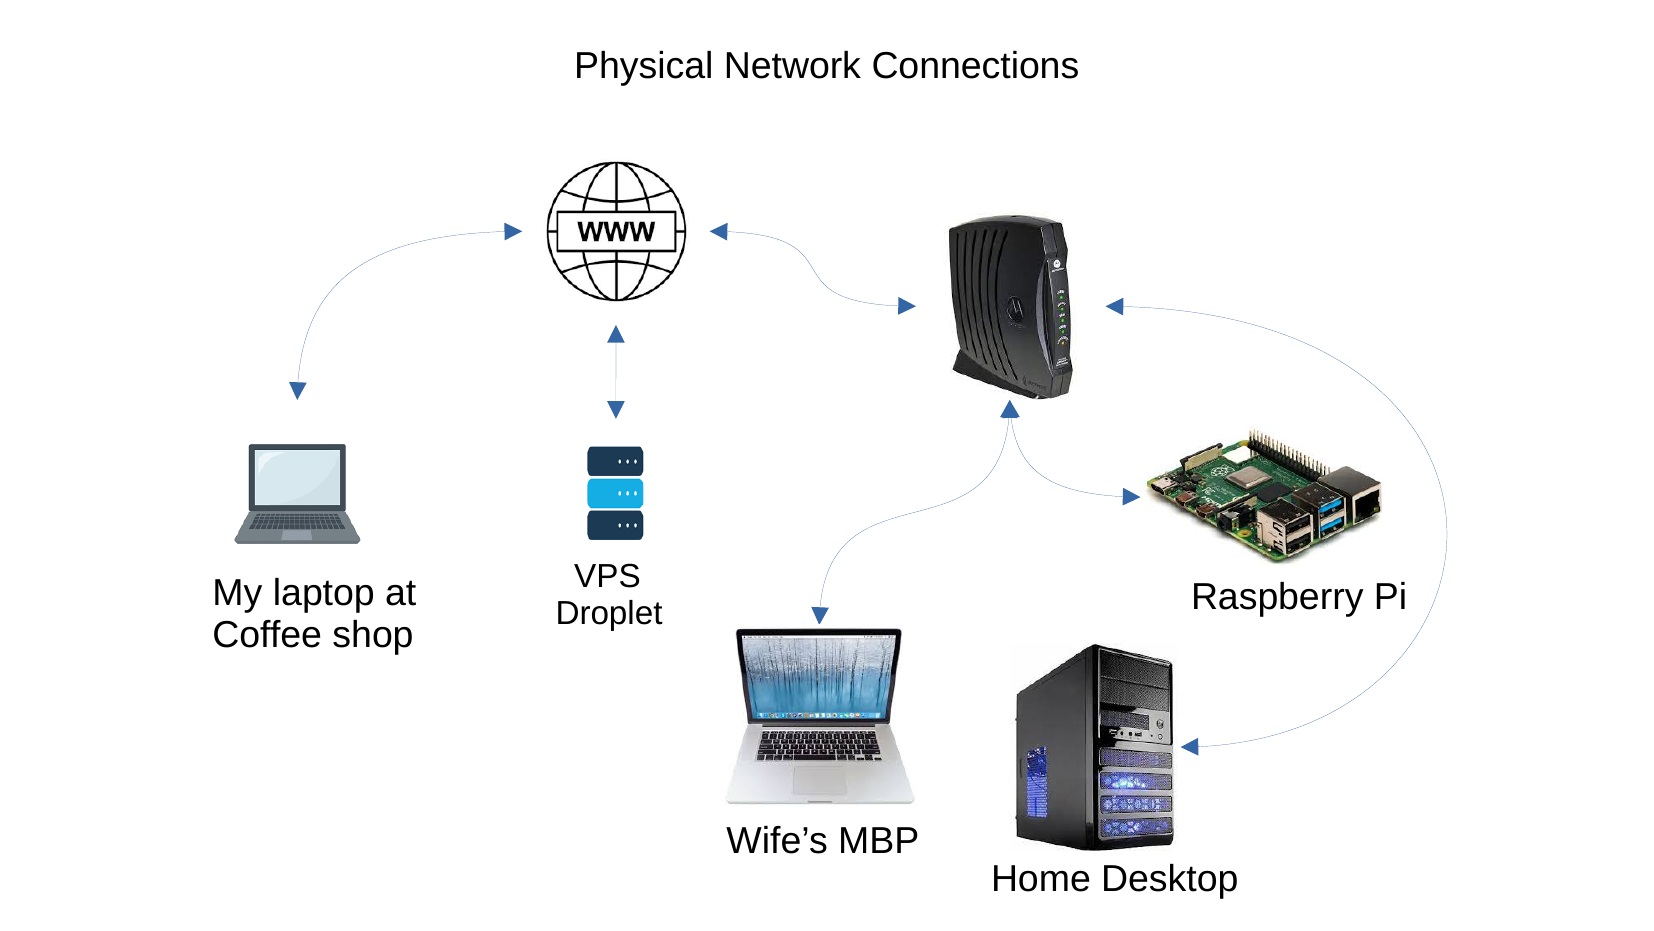

Physical Network Connections
 VPS
Droplet
My laptop at
Coffee shop
Raspberry Pi
Wife’s MBP
Home Desktop